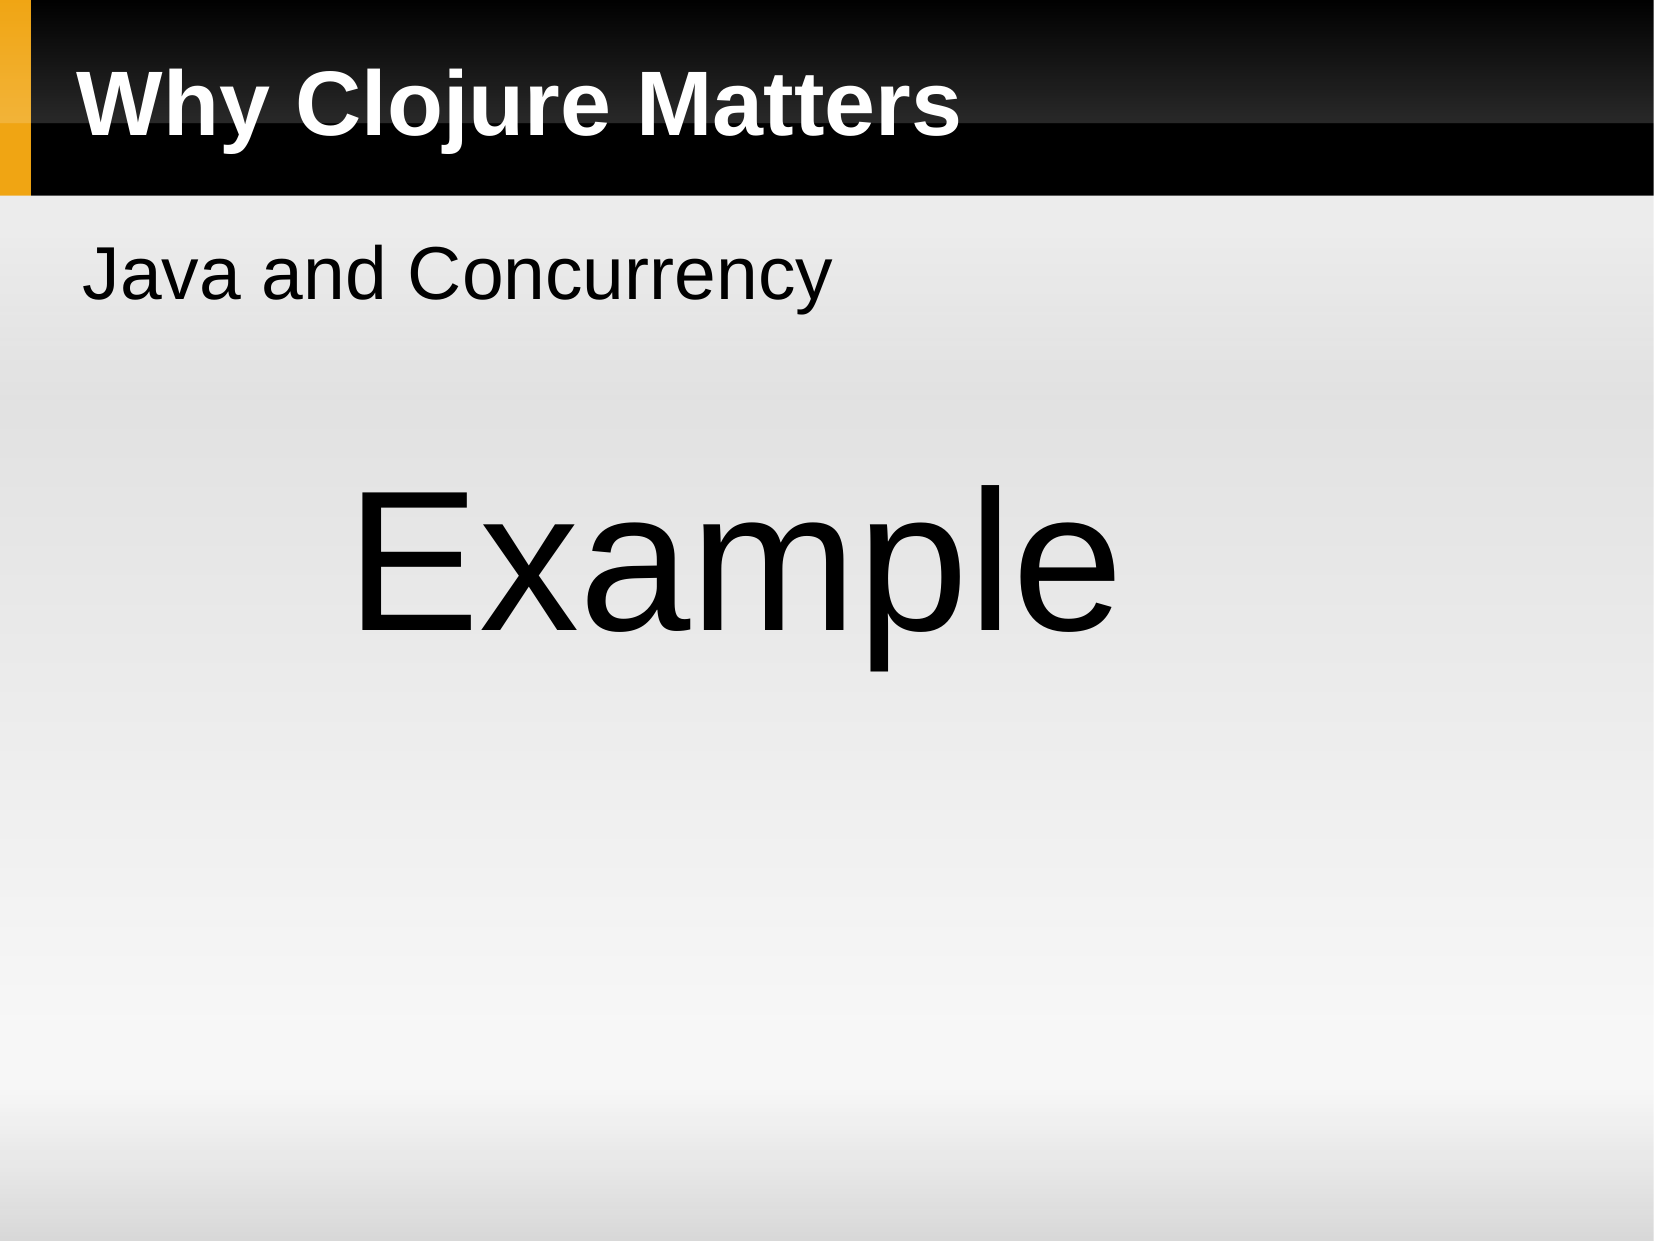

# Why Clojure Matters
Java and Concurrency
Example